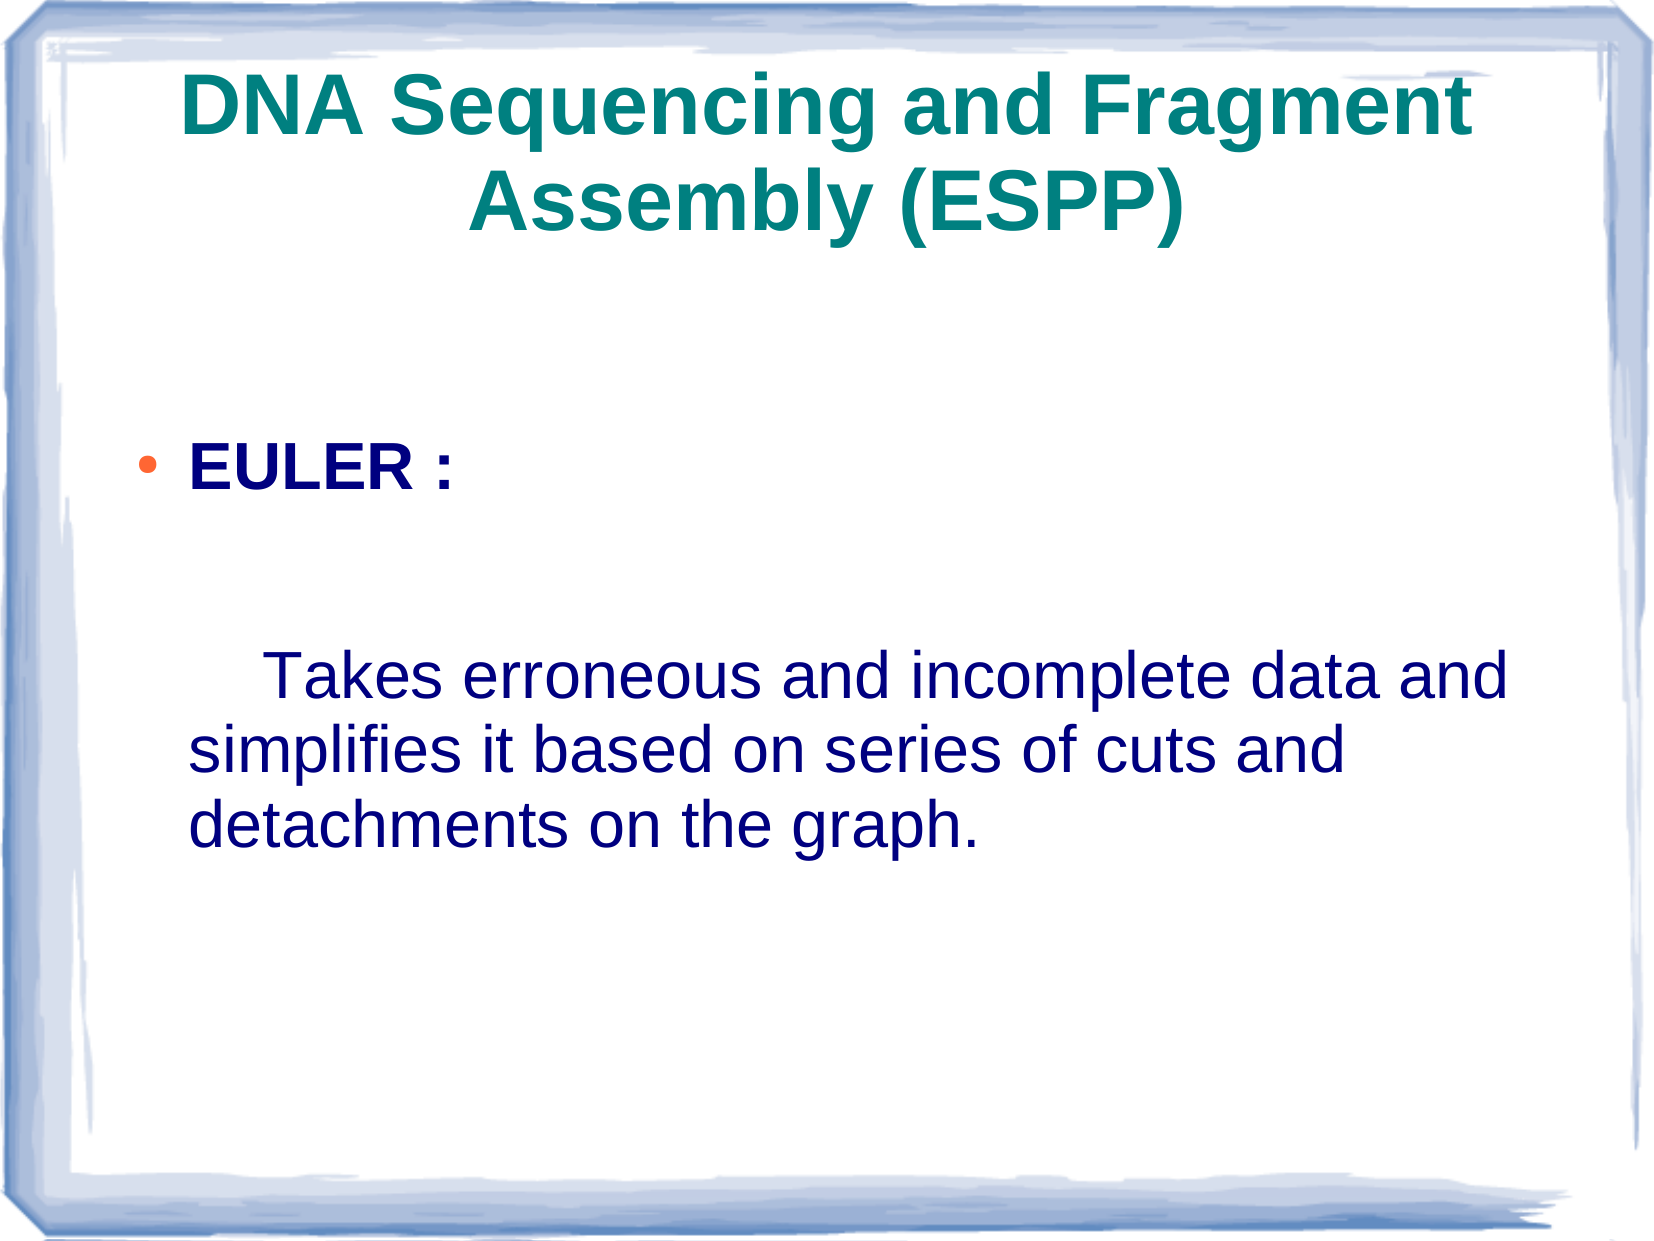

# DNA Sequencing and Fragment Assembly (ESPP)
EULER :
 Takes erroneous and incomplete data and simplifies it based on series of cuts and detachments on the graph.